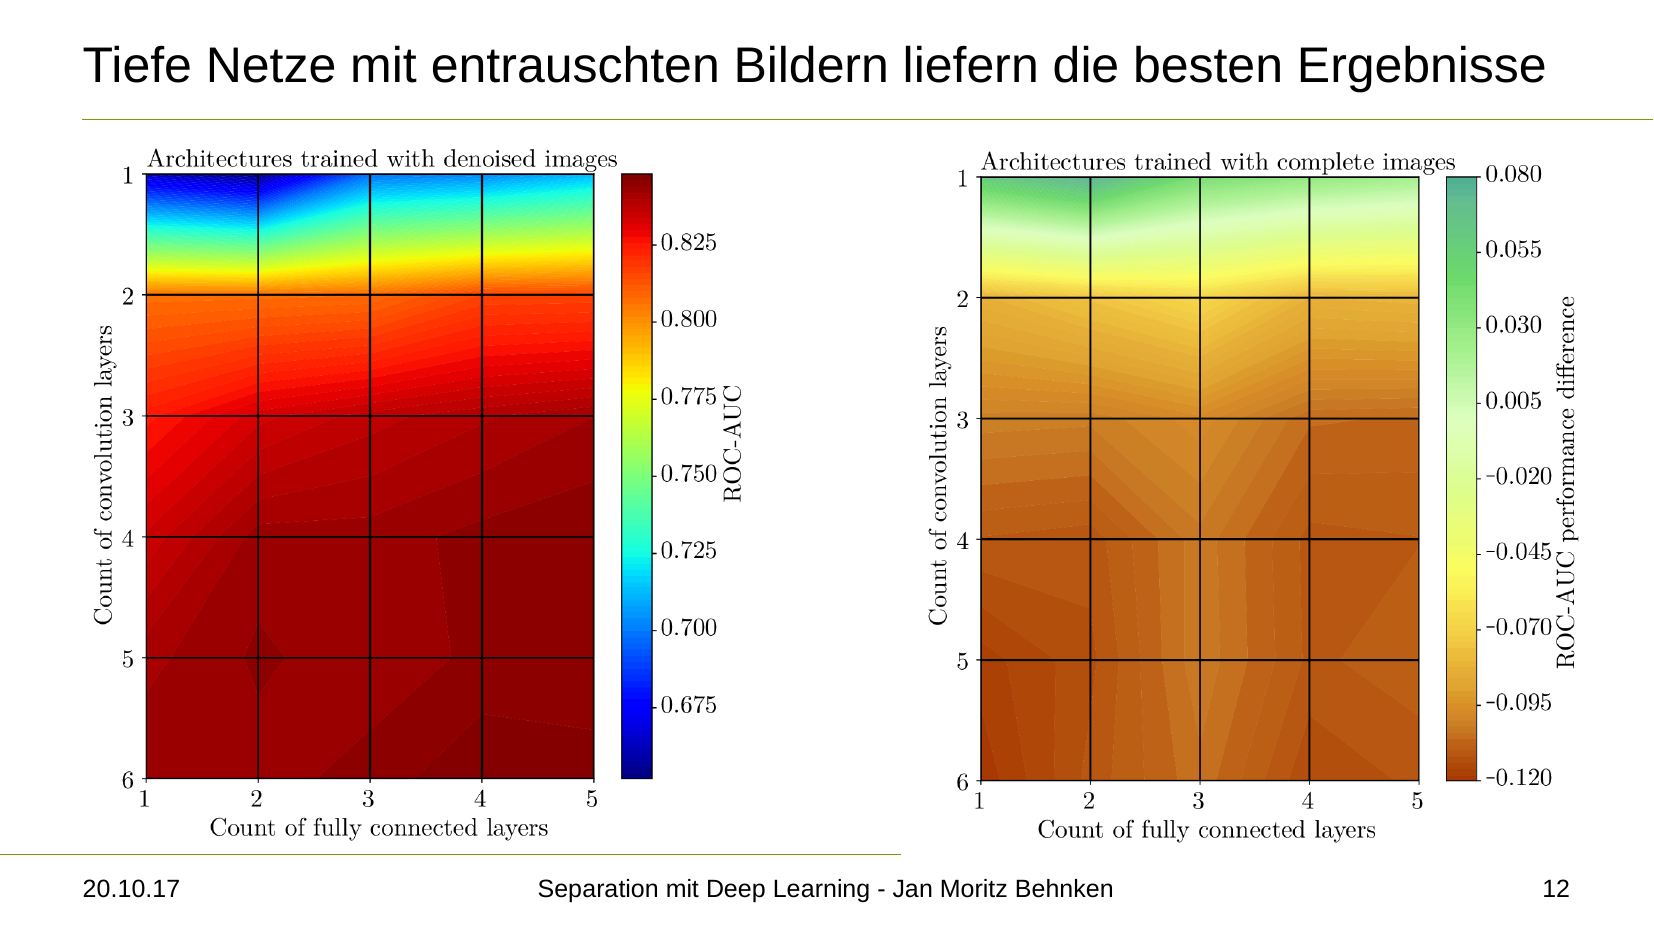

# Tiefe Netze mit entrauschten Bildern liefern die besten Ergebnisse
20.10.17
Separation mit Deep Learning - Jan Moritz Behnken
12